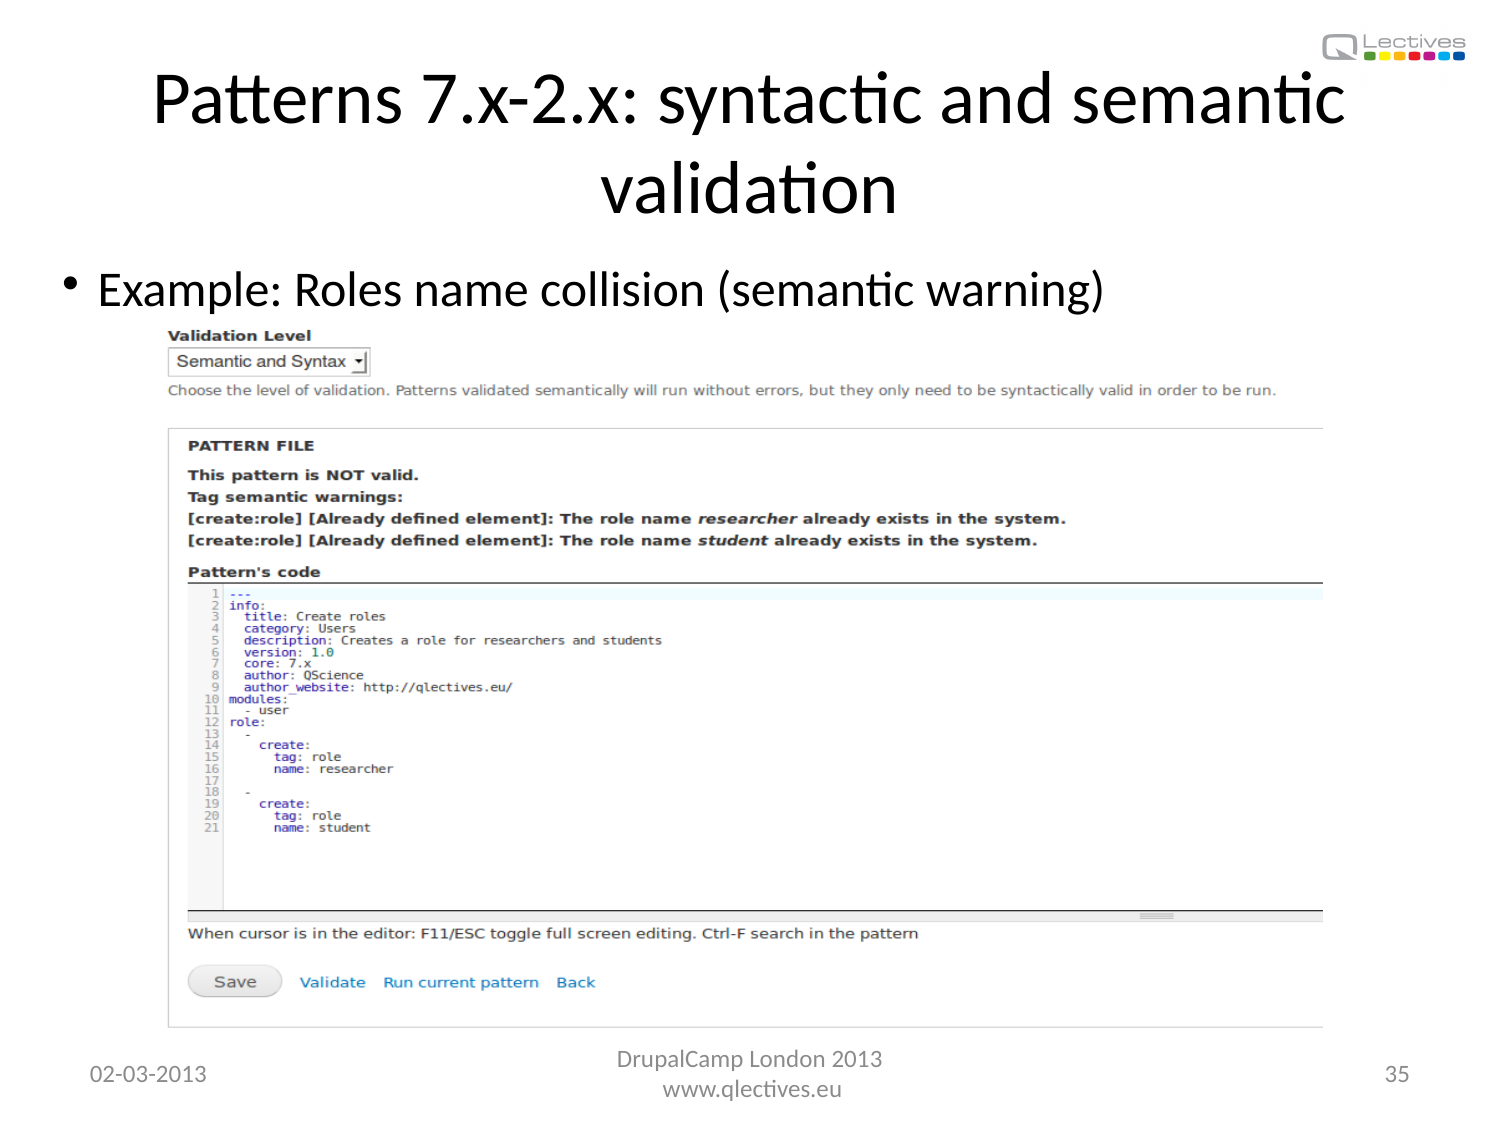

Patterns 7.x-2.x: syntactic and semantic validation
Example: Roles name collision (semantic warning)
02-03-2013
DrupalCamp London 2013
 www.qlectives.eu